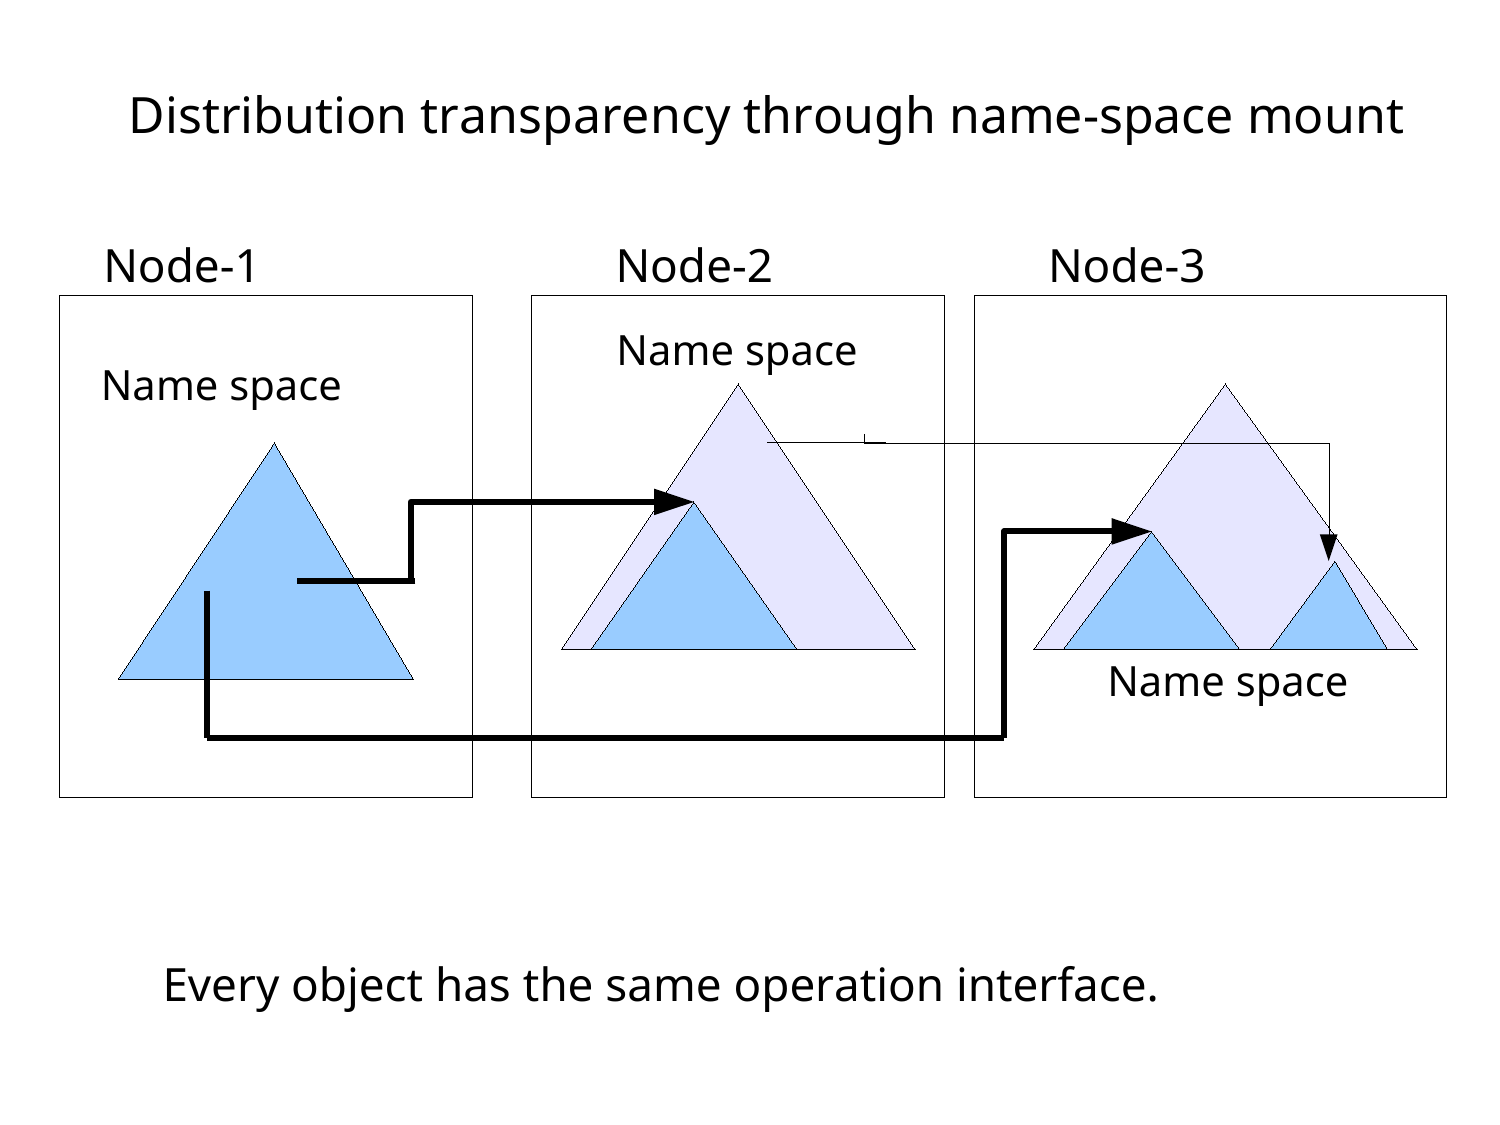

Distribution transparency through name-space mount
Node-1
Node-2
Node-3
Name space
Name space
Name space
Every object has the same operation interface.